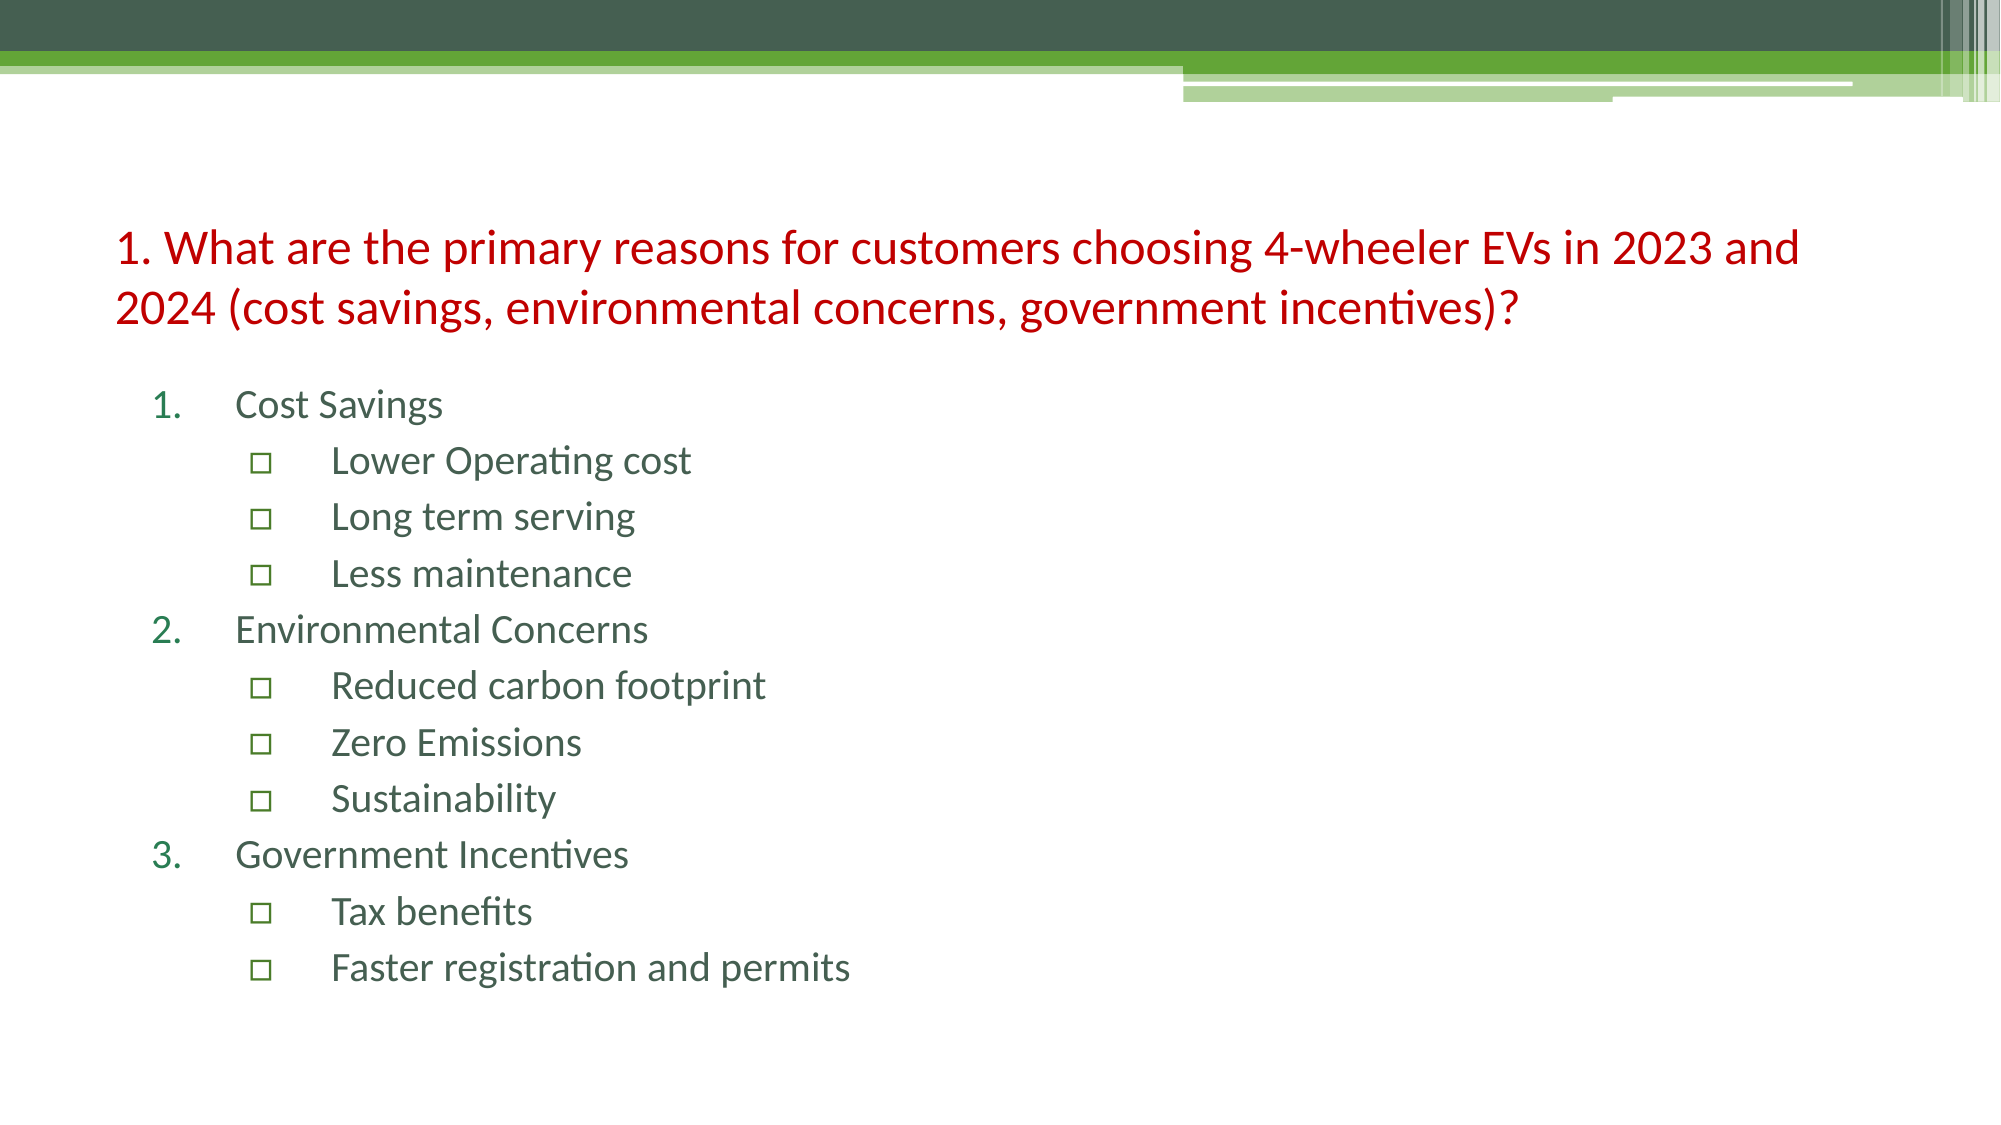

# 1. What are the primary reasons for customers choosing 4-wheeler EVs in 2023 and 2024 (cost savings, environmental concerns, government incentives)?
Cost Savings
Lower Operating cost
Long term serving
Less maintenance
Environmental Concerns
Reduced carbon footprint
Zero Emissions
Sustainability
Government Incentives
Tax benefits
Faster registration and permits